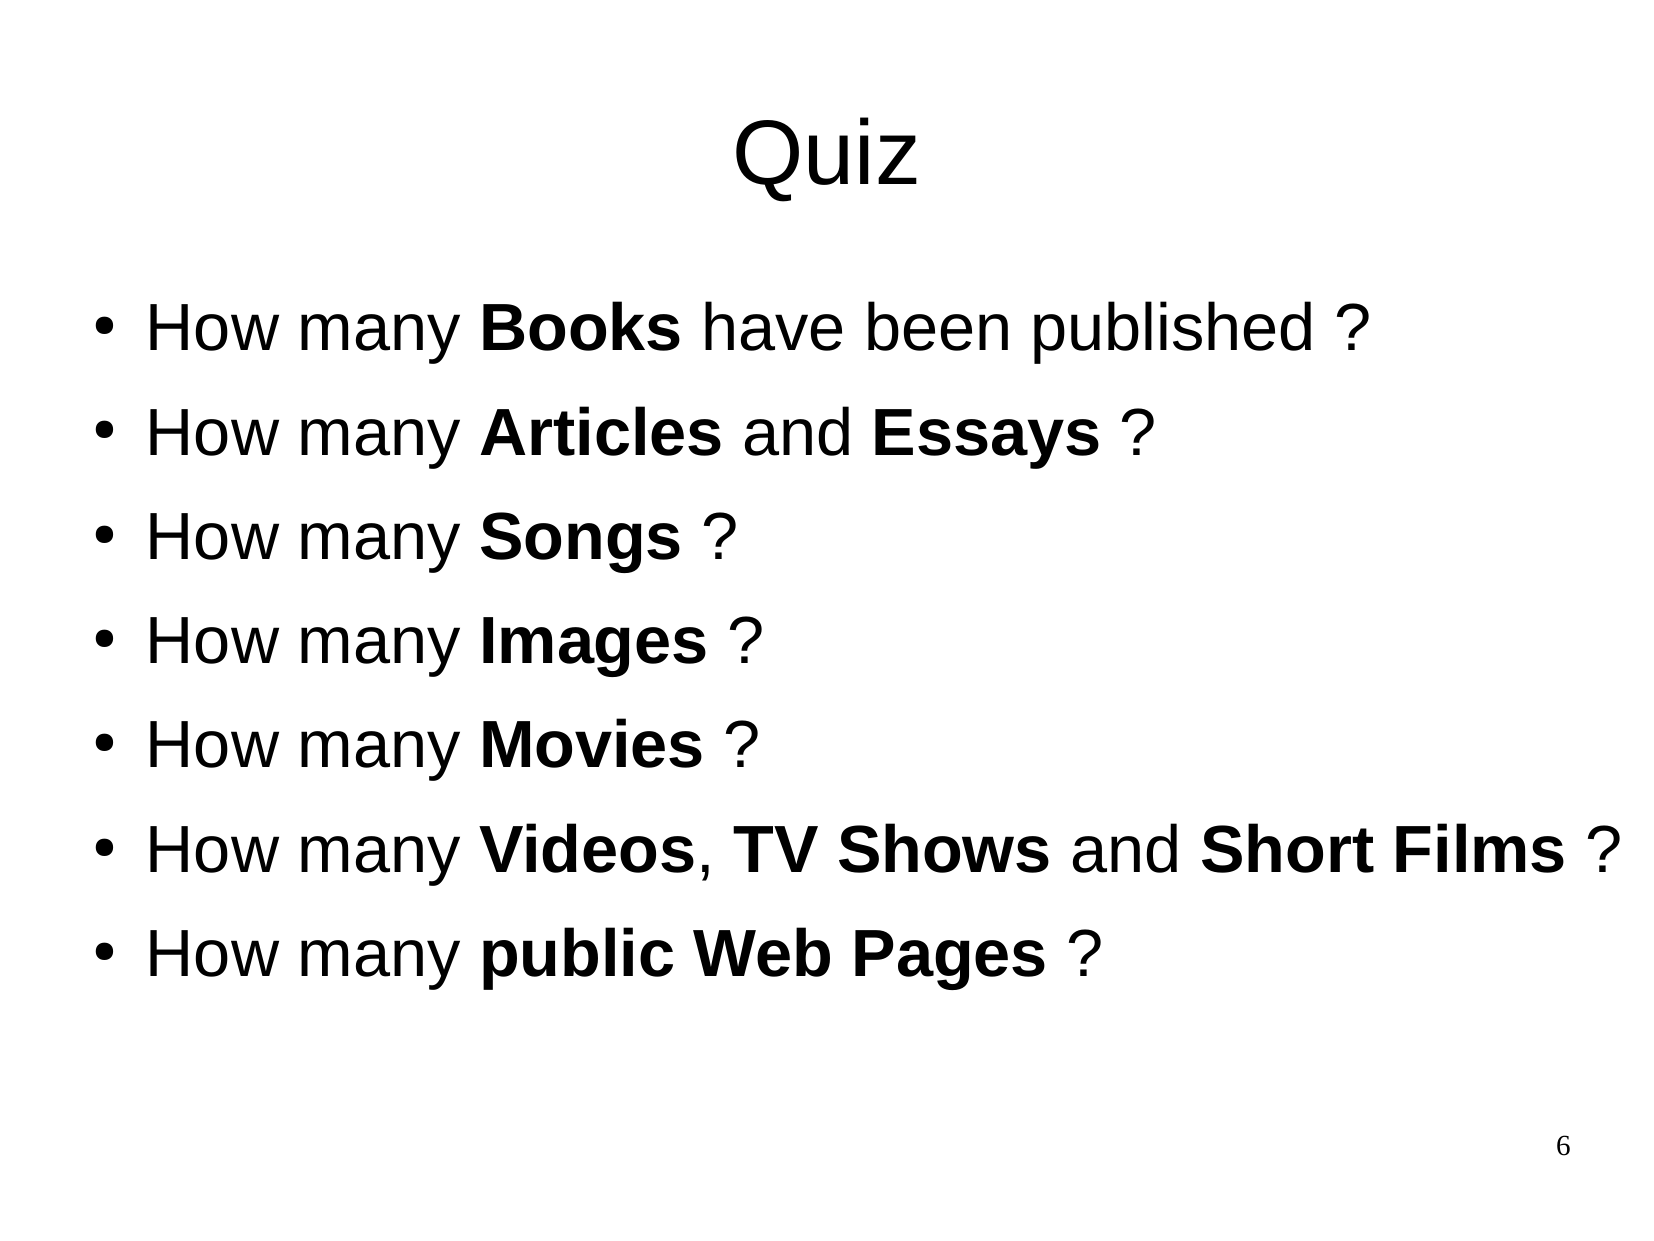

# Quiz
How many Books have been published ?
How many Articles and Essays ?
How many Songs ?
How many Images ?
How many Movies ?
How many Videos, TV Shows and Short Films ?
How many public Web Pages ?
6